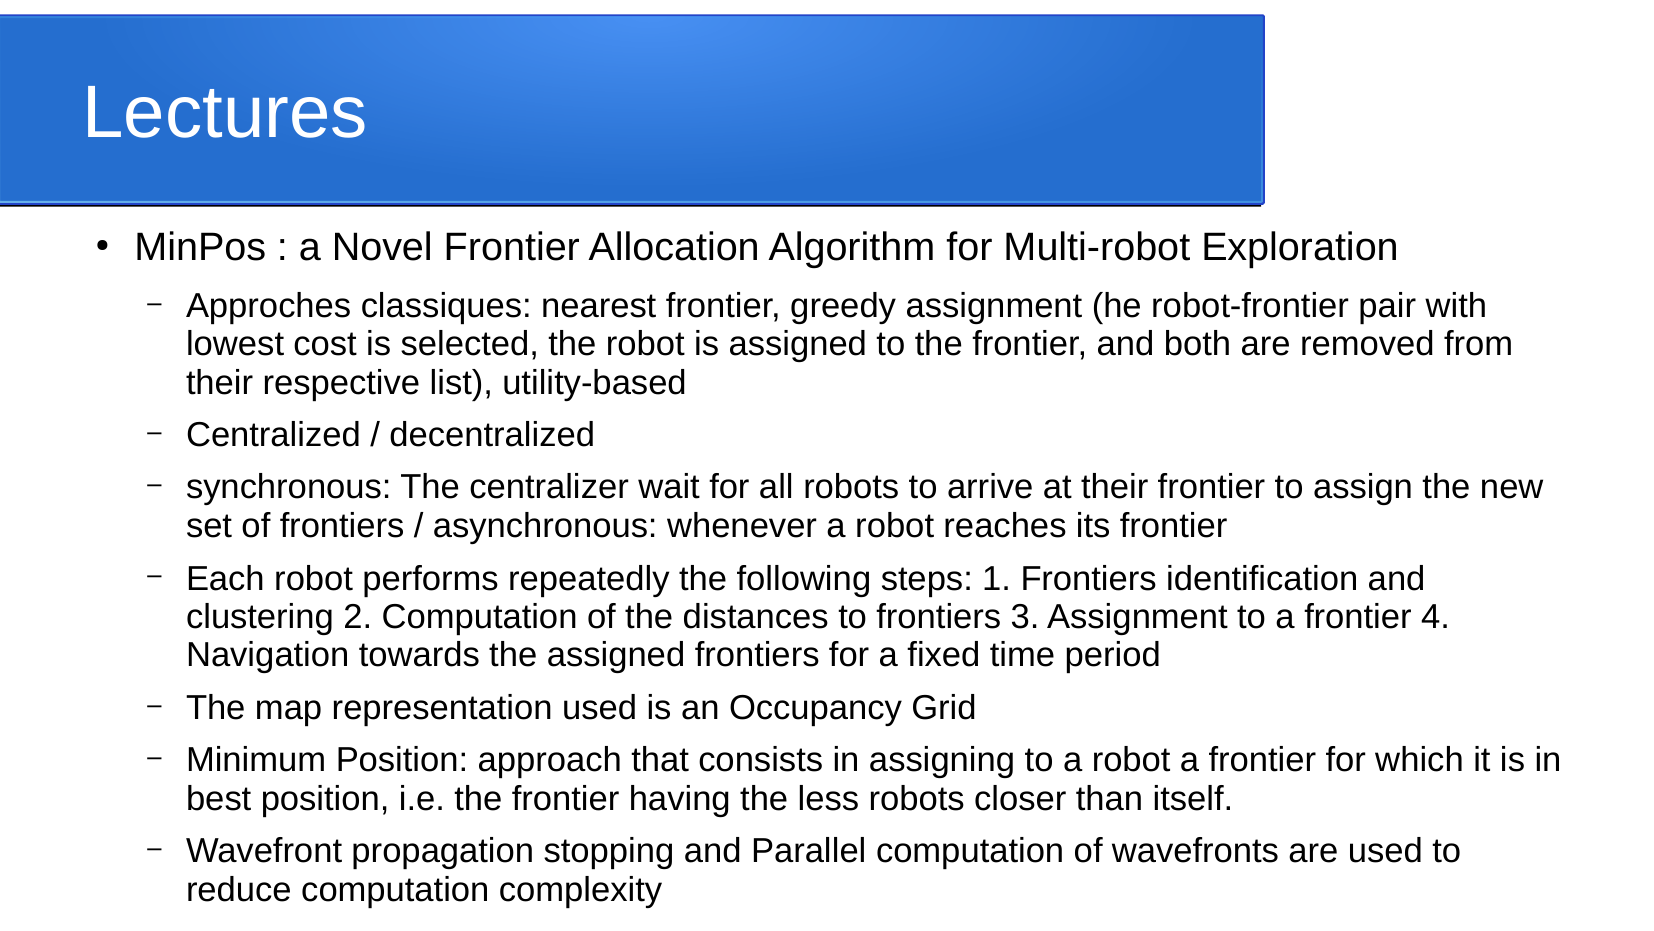

# Lectures
MinPos : a Novel Frontier Allocation Algorithm for Multi-robot Exploration
Approches classiques: nearest frontier, greedy assignment (he robot-frontier pair with lowest cost is selected, the robot is assigned to the frontier, and both are removed from their respective list), utility-based
Centralized / decentralized
synchronous: The centralizer wait for all robots to arrive at their frontier to assign the new set of frontiers / asynchronous: whenever a robot reaches its frontier
Each robot performs repeatedly the following steps: 1. Frontiers identification and clustering 2. Computation of the distances to frontiers 3. Assignment to a frontier 4. Navigation towards the assigned frontiers for a fixed time period
The map representation used is an Occupancy Grid
Minimum Position: approach that consists in assigning to a robot a frontier for which it is in best position, i.e. the frontier having the less robots closer than itself.
Wavefront propagation stopping and Parallel computation of wavefronts are used to reduce computation complexity